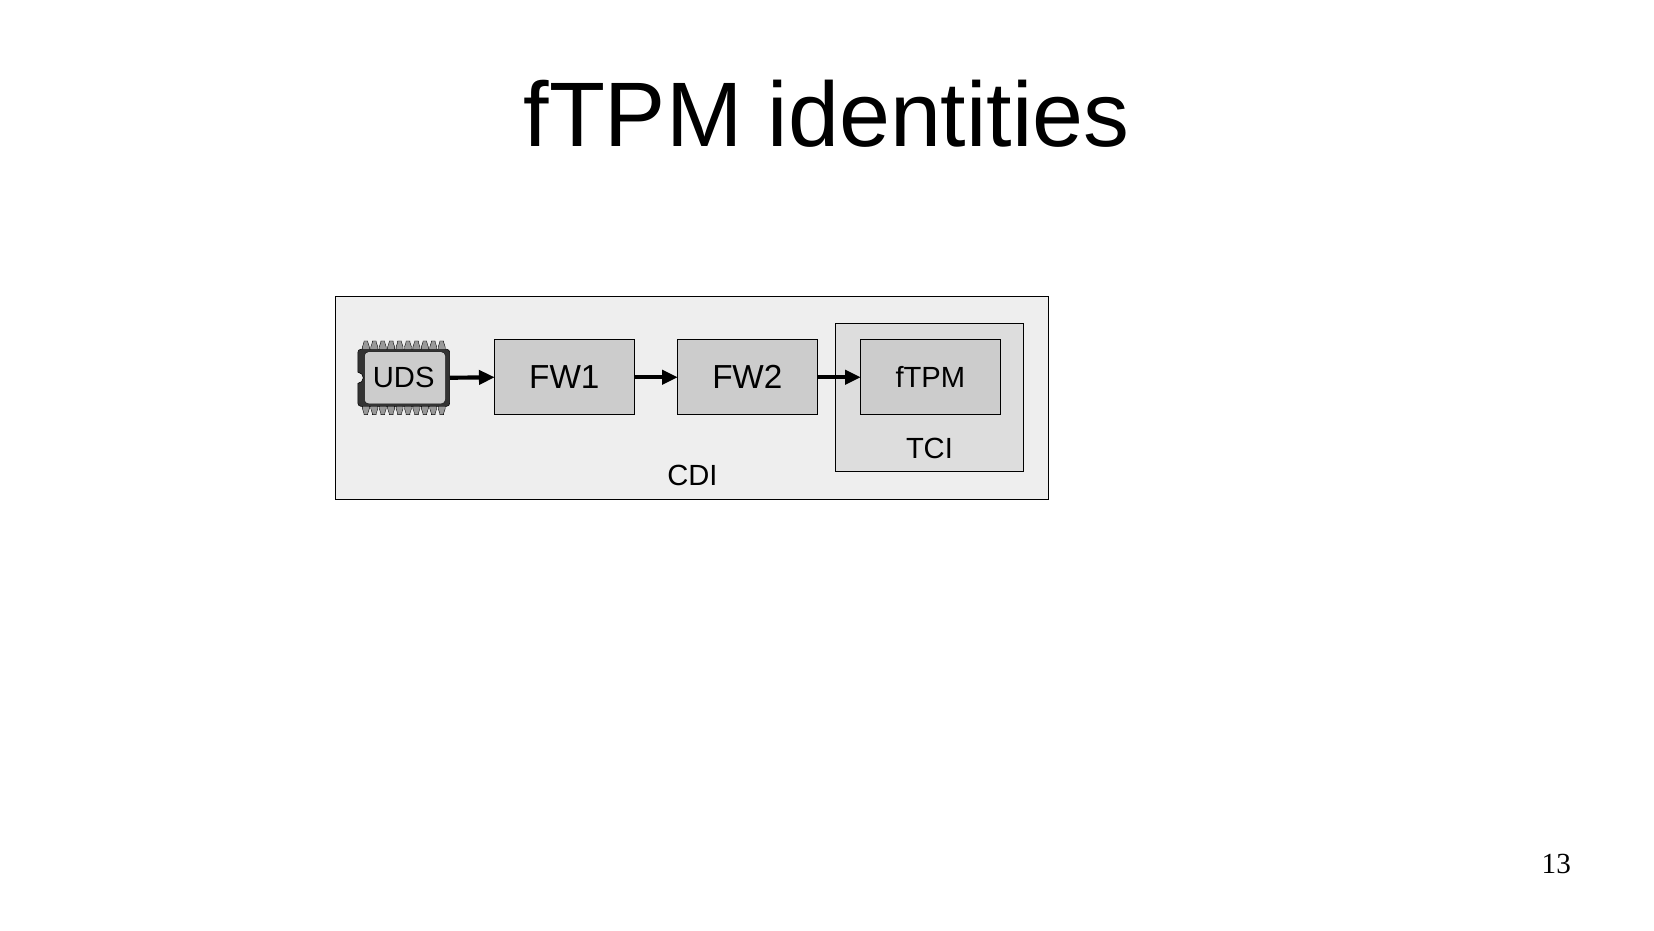

# fTPM identities
CDI
TCI
FW1
FW2
fTPM
UDS
13